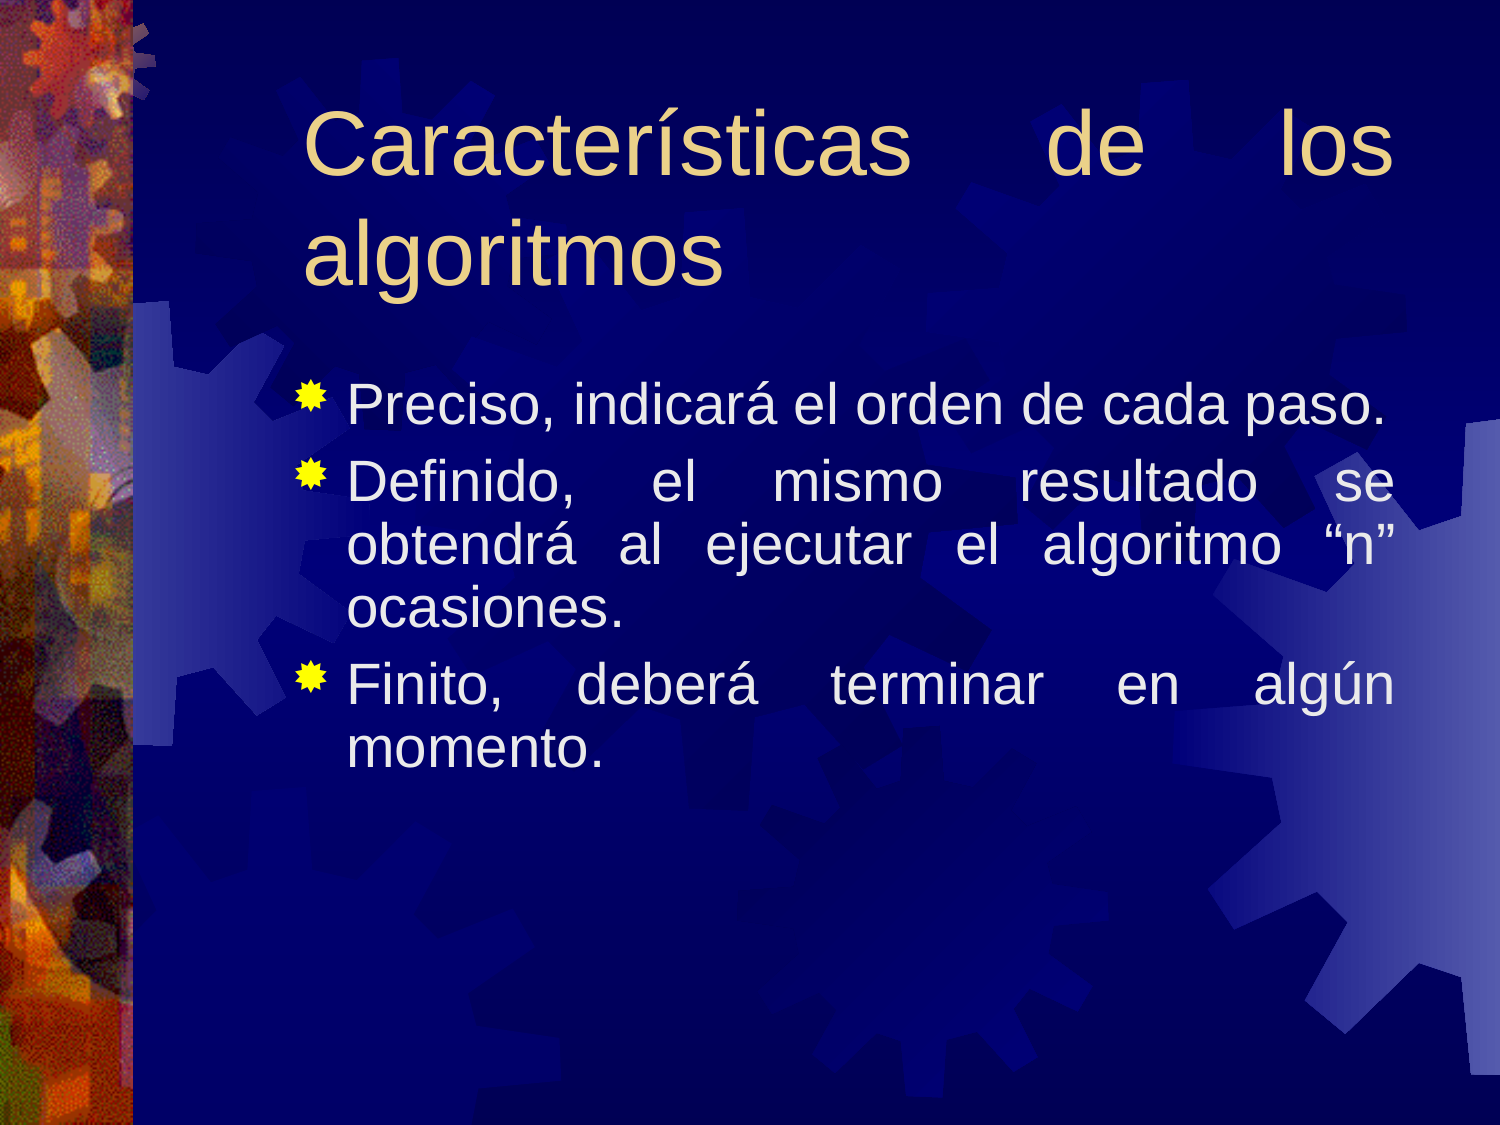

# Características de los algoritmos
Preciso, indicará el orden de cada paso.
Definido, el mismo resultado se obtendrá al ejecutar el algoritmo “n” ocasiones.
Finito, deberá terminar en algún momento.